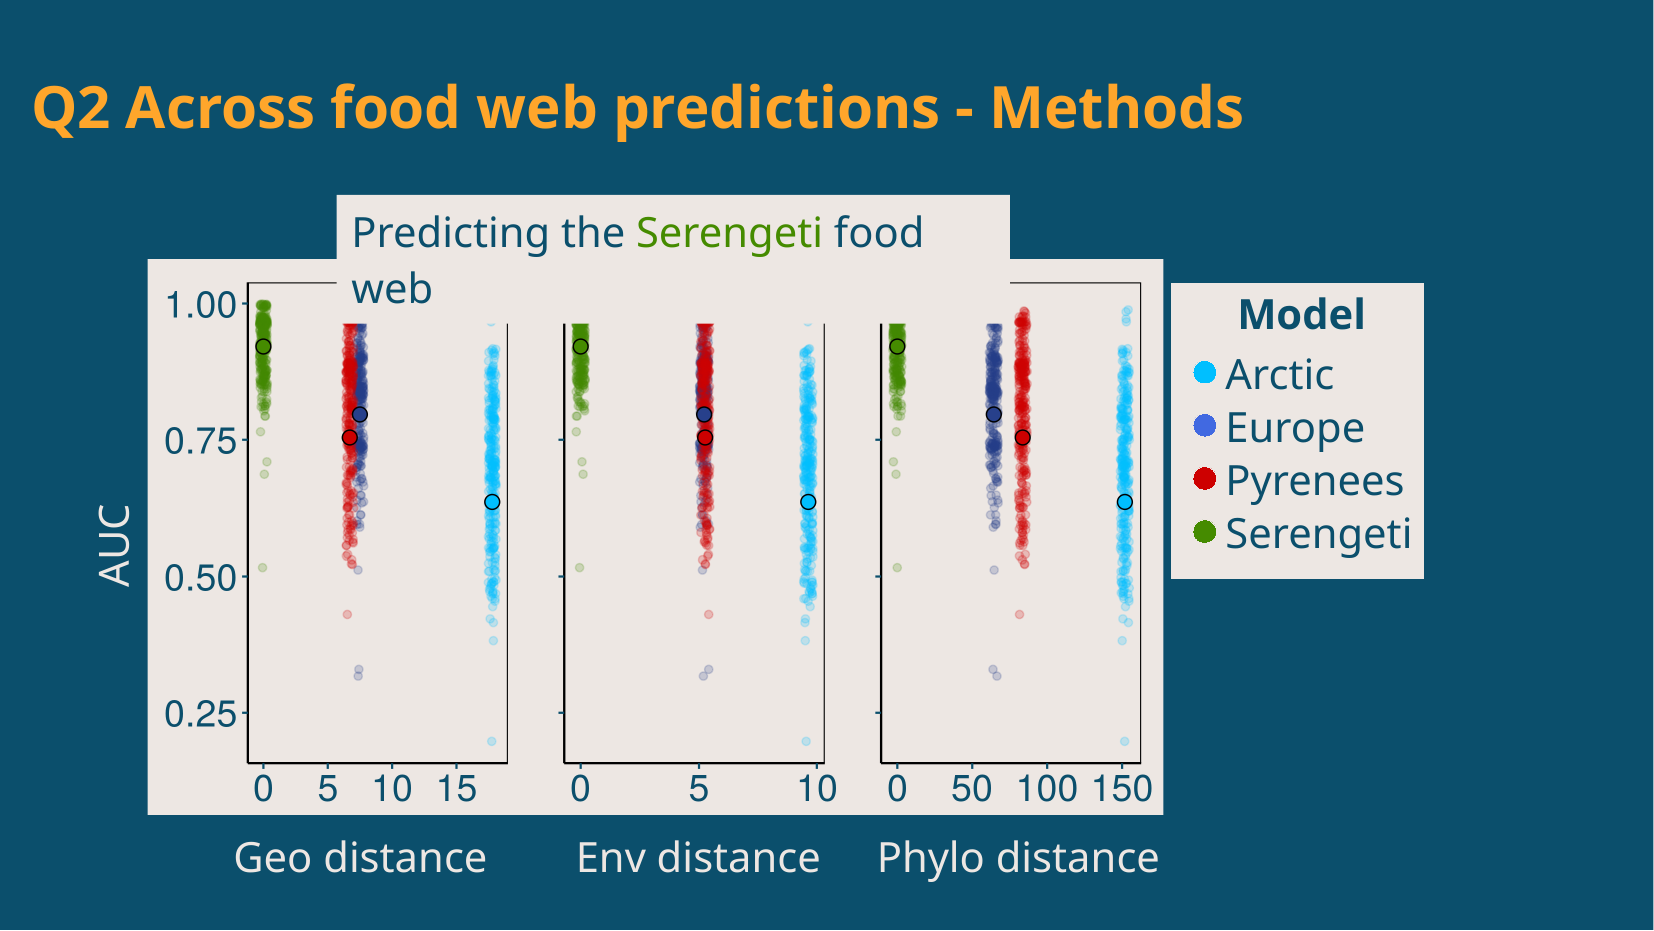

Q2 Across food web predictions - Methods
Predicting the Serengeti food web
Model
#
Arctic
Europe
Pyrenees
Serengeti
AUC
Geo distance
Env distance
Phylo distance